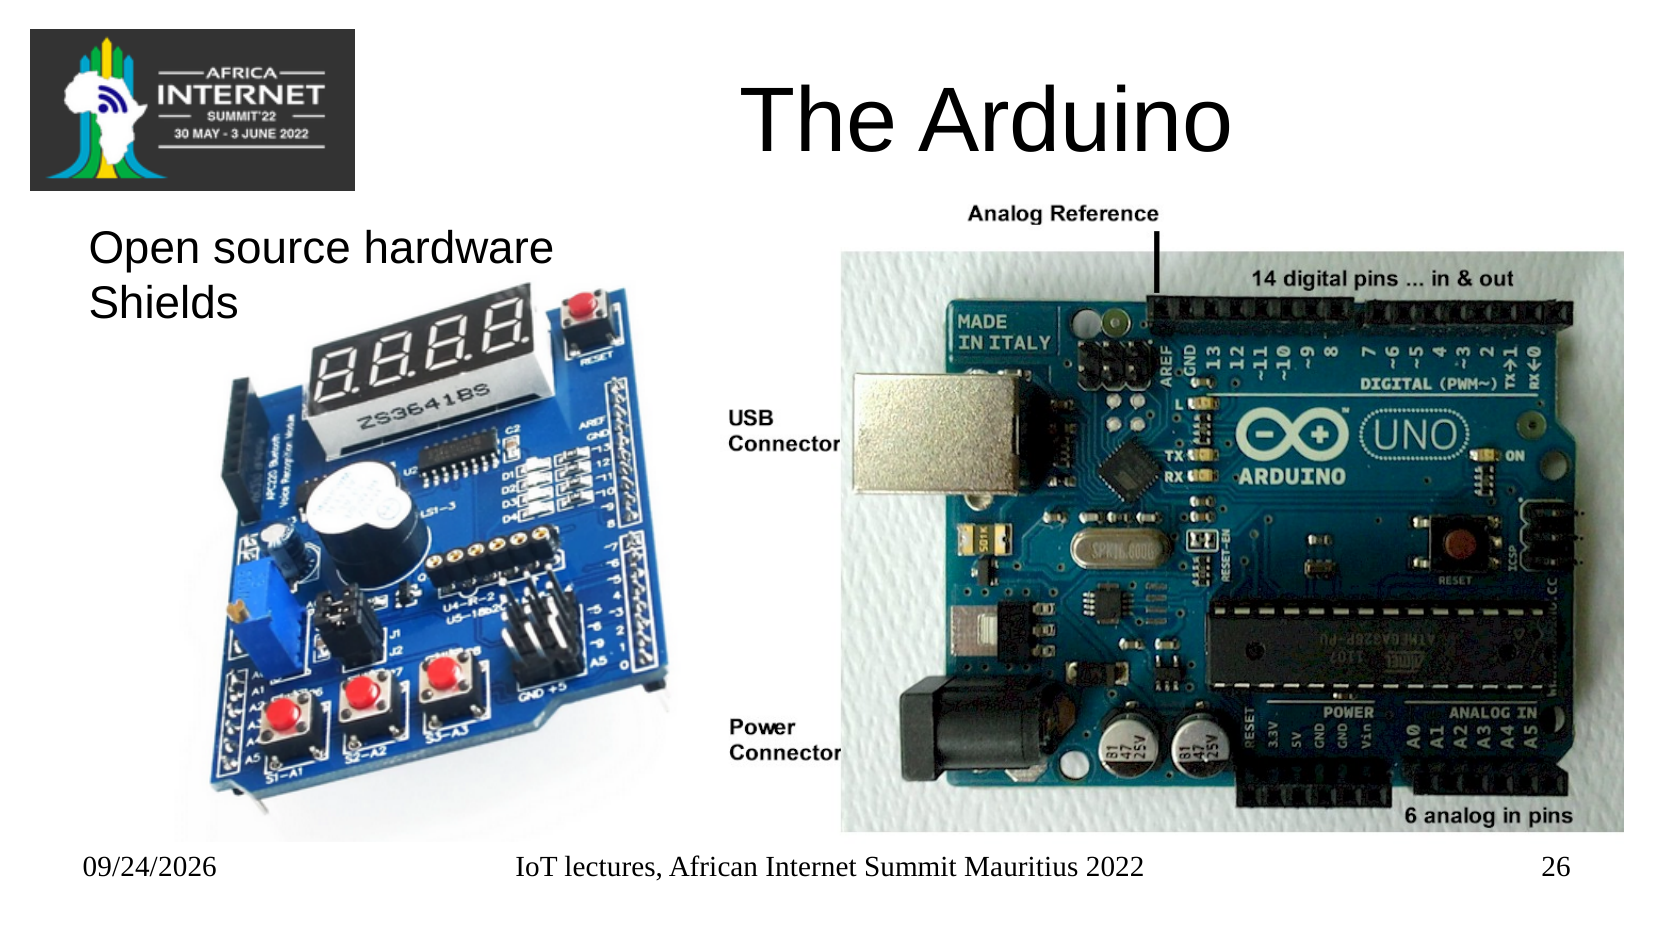

# The Arduino
Open source hardware
Shields
IoT lectures, African Internet Summit Mauritius 2022
26